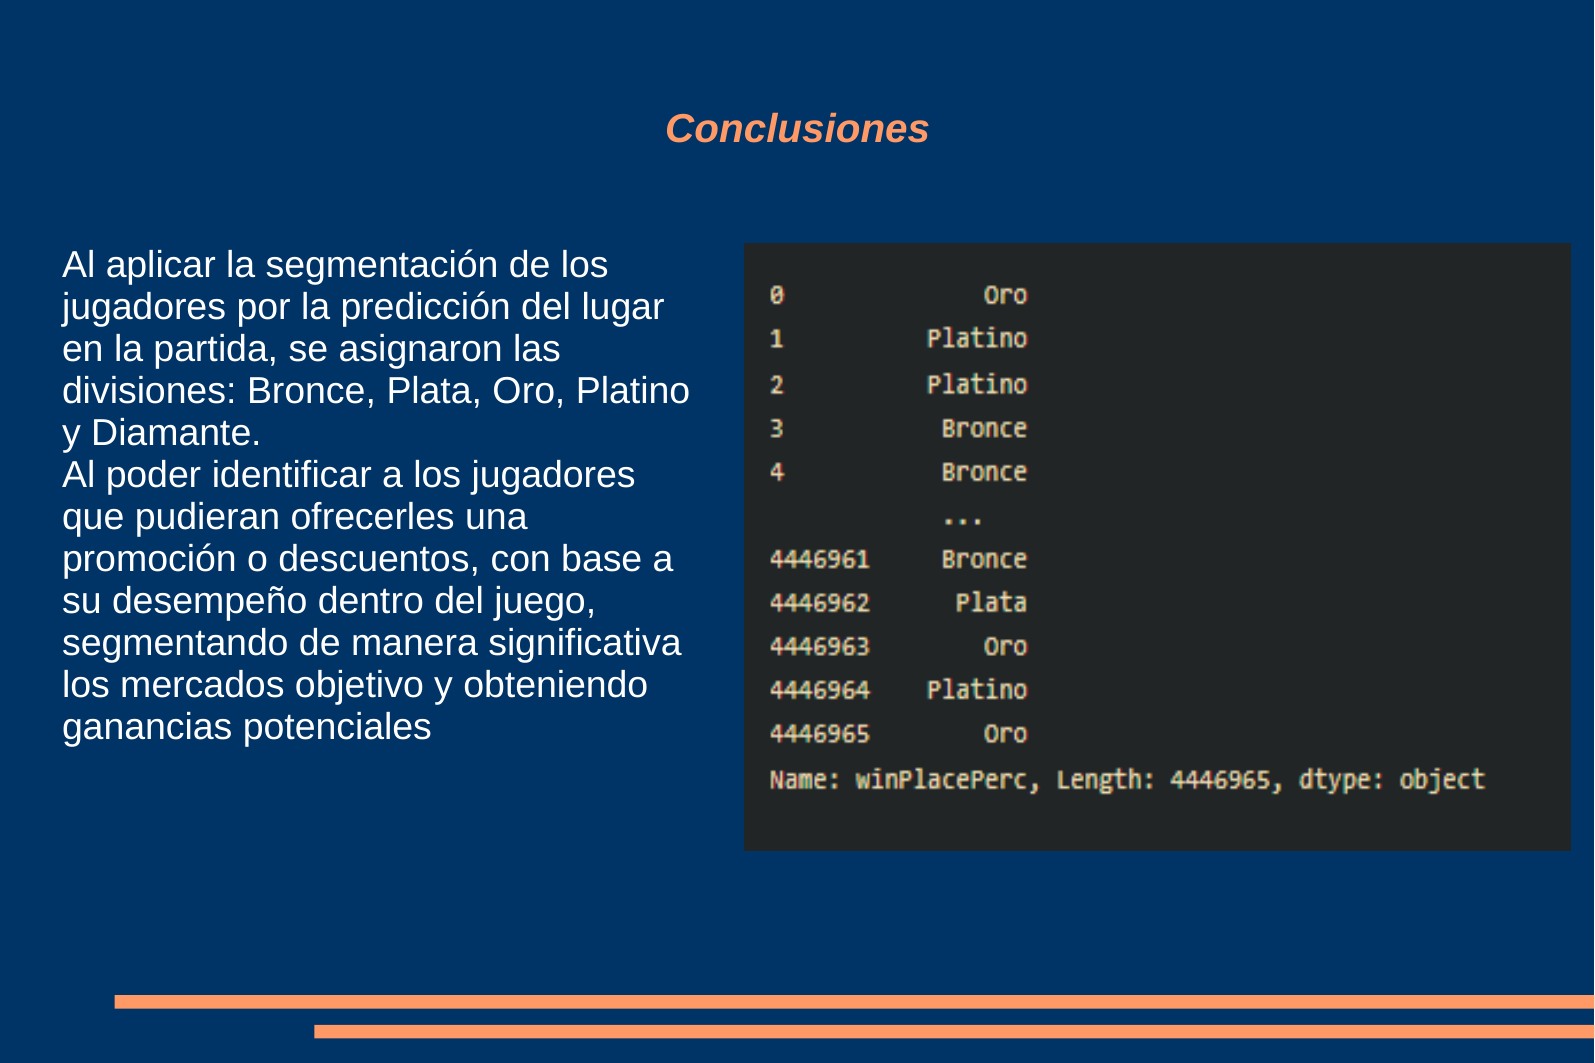

# Conclusiones
Al aplicar la segmentación de los jugadores por la predicción del lugar en la partida, se asignaron las divisiones: Bronce, Plata, Oro, Platino y Diamante.
Al poder identificar a los jugadores que pudieran ofrecerles una promoción o descuentos, con base a su desempeño dentro del juego, segmentando de manera significativa los mercados objetivo y obteniendo ganancias potenciales